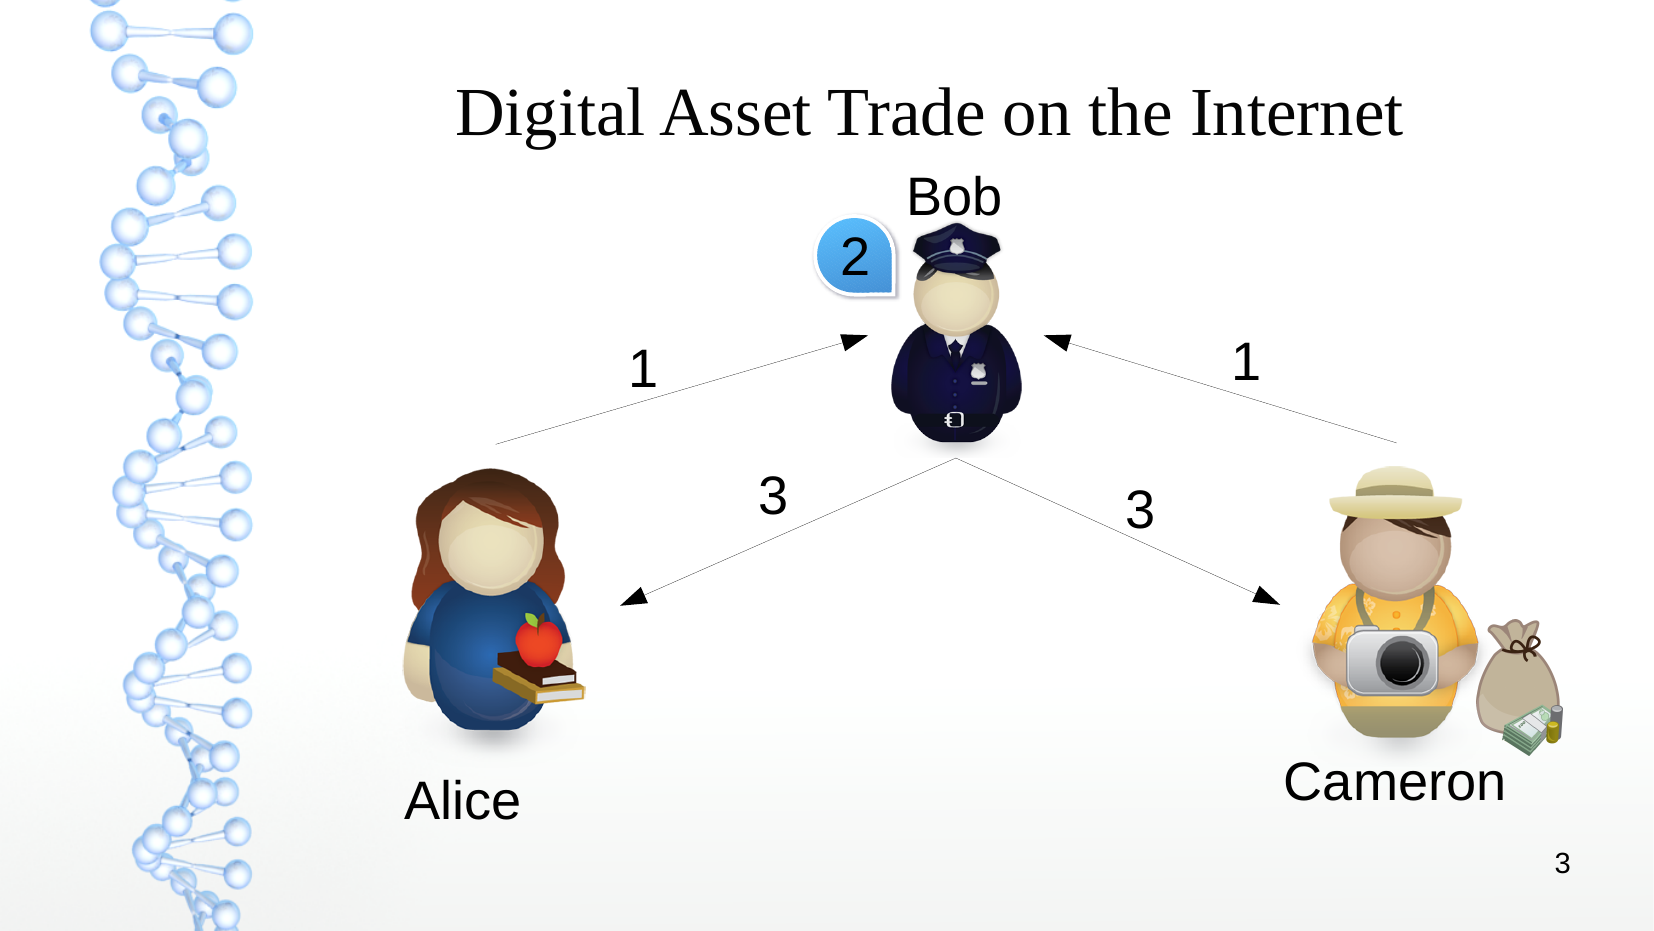

# Digital Asset Trade on the Internet
Bob
2
1
1
3
3
Cameron
Alice
3